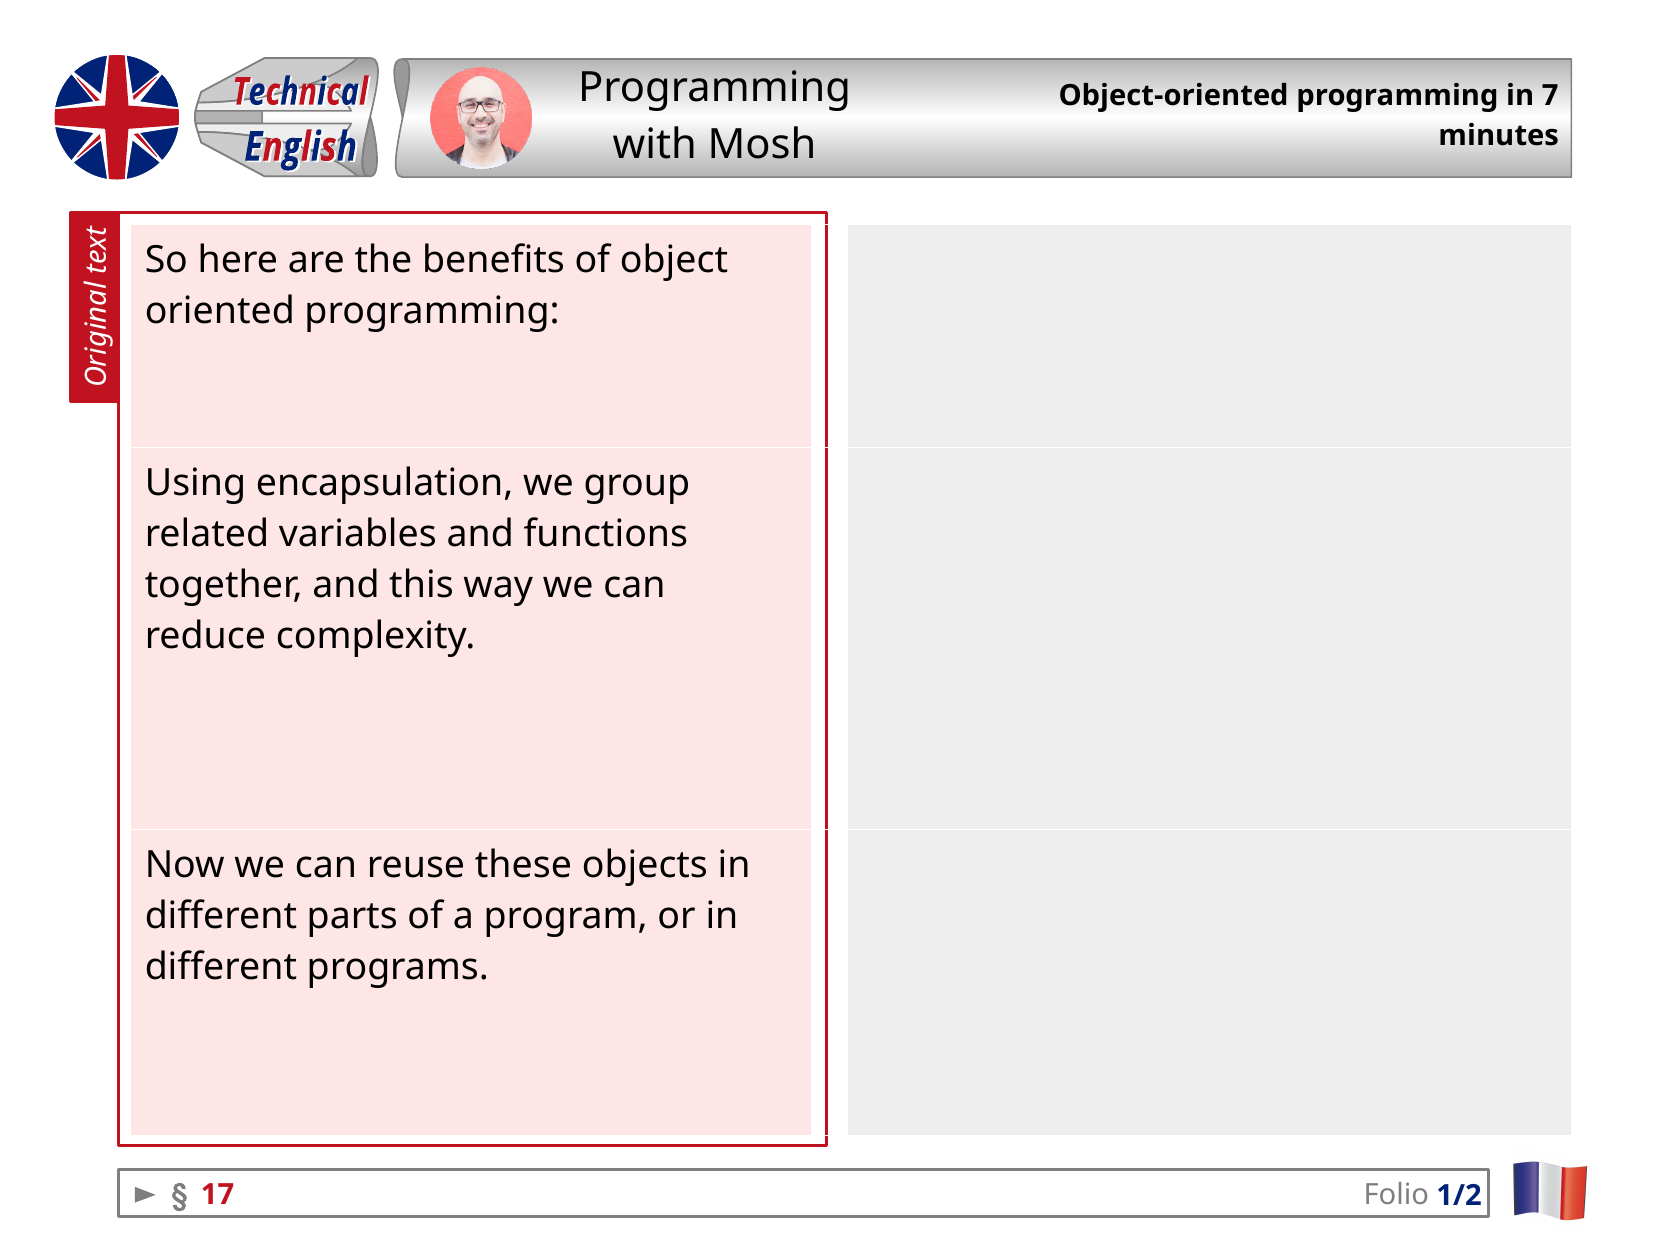

#
| So here are the benefits of object oriented programming: | | |
| --- | --- | --- |
| Using encapsulation, we group related variables and functions together, and this way we can reduce complexity. | | |
| Now we can reuse these objects in different parts of a program, or in different programs. | | |
17
1/2